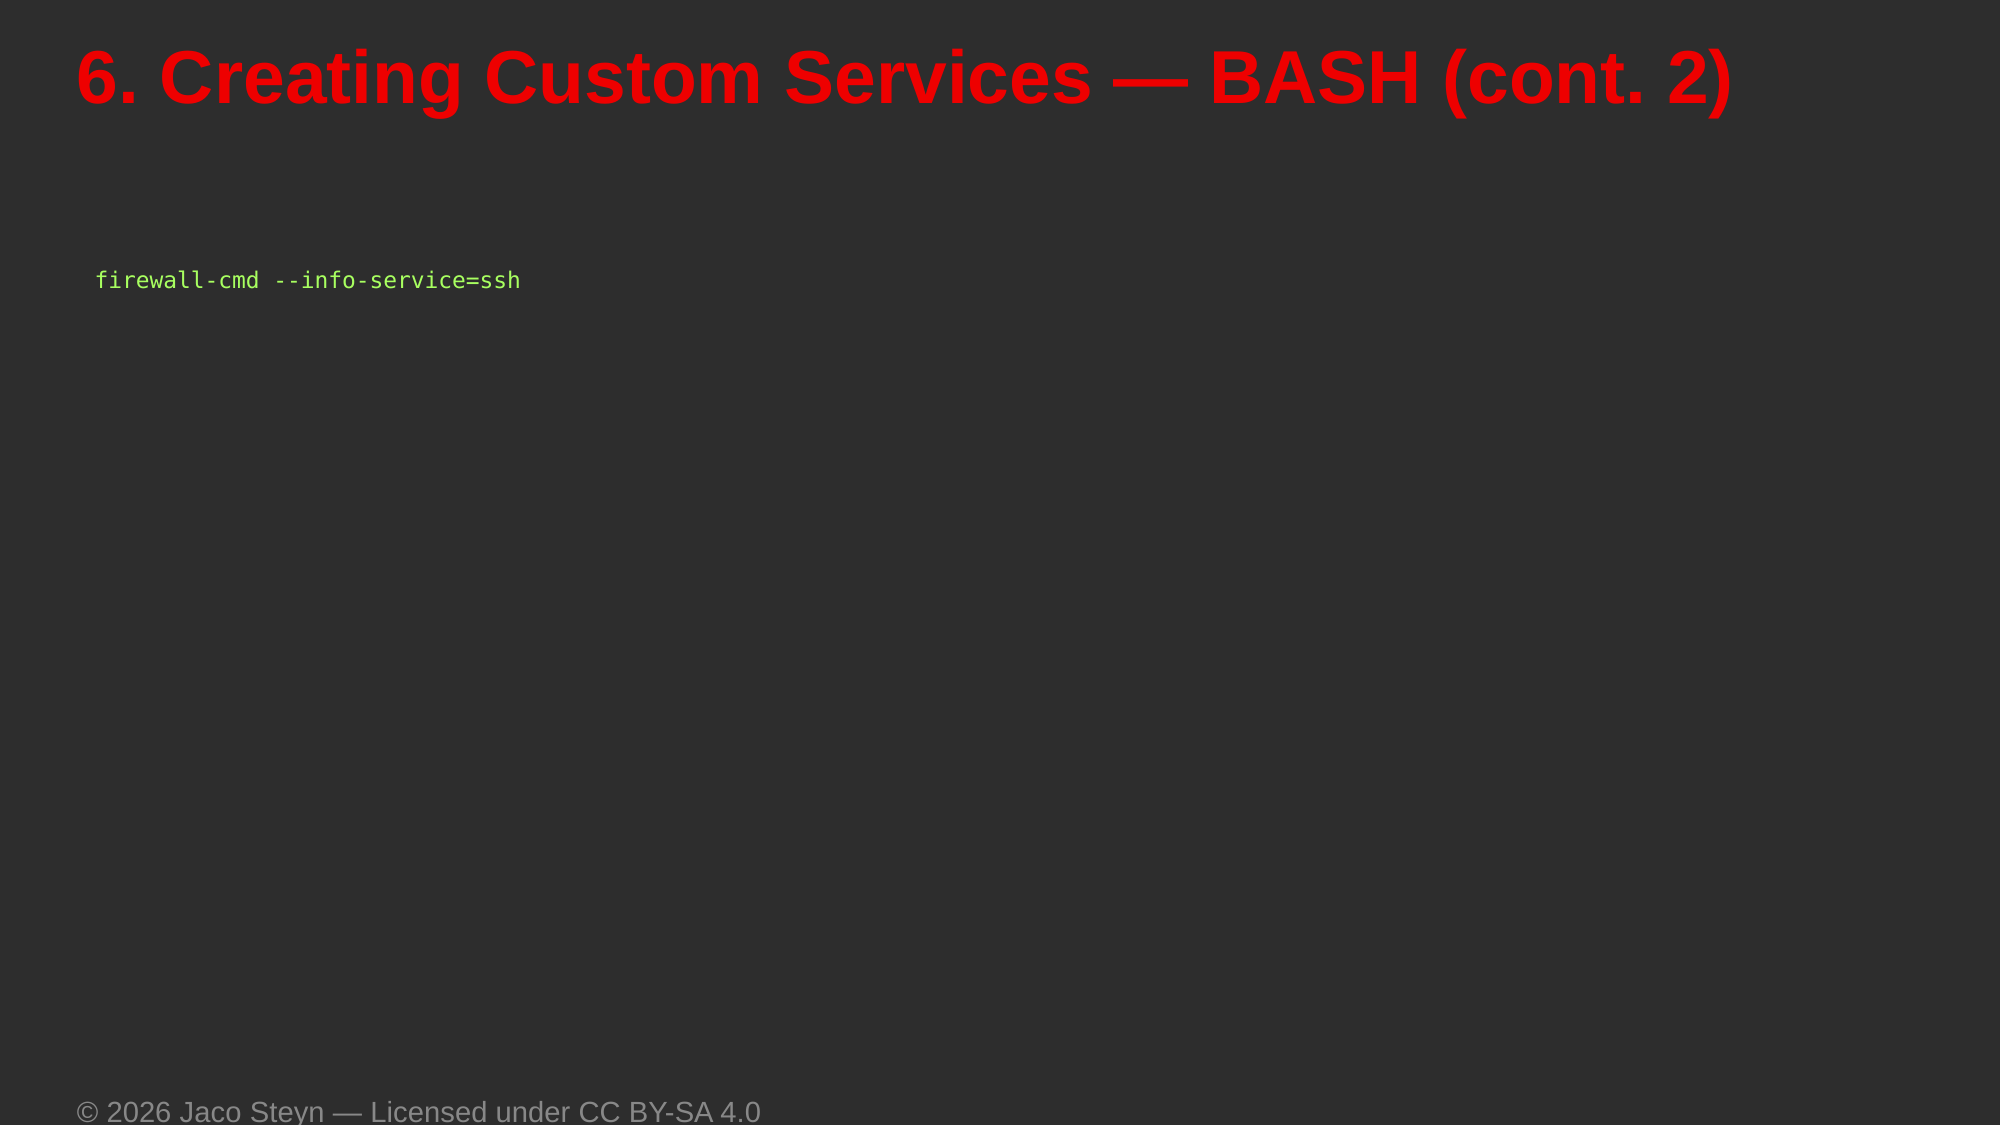

6. Creating Custom Services — BASH (cont. 2)
firewall-cmd --info-service=ssh
© 2026 Jaco Steyn — Licensed under CC BY-SA 4.0